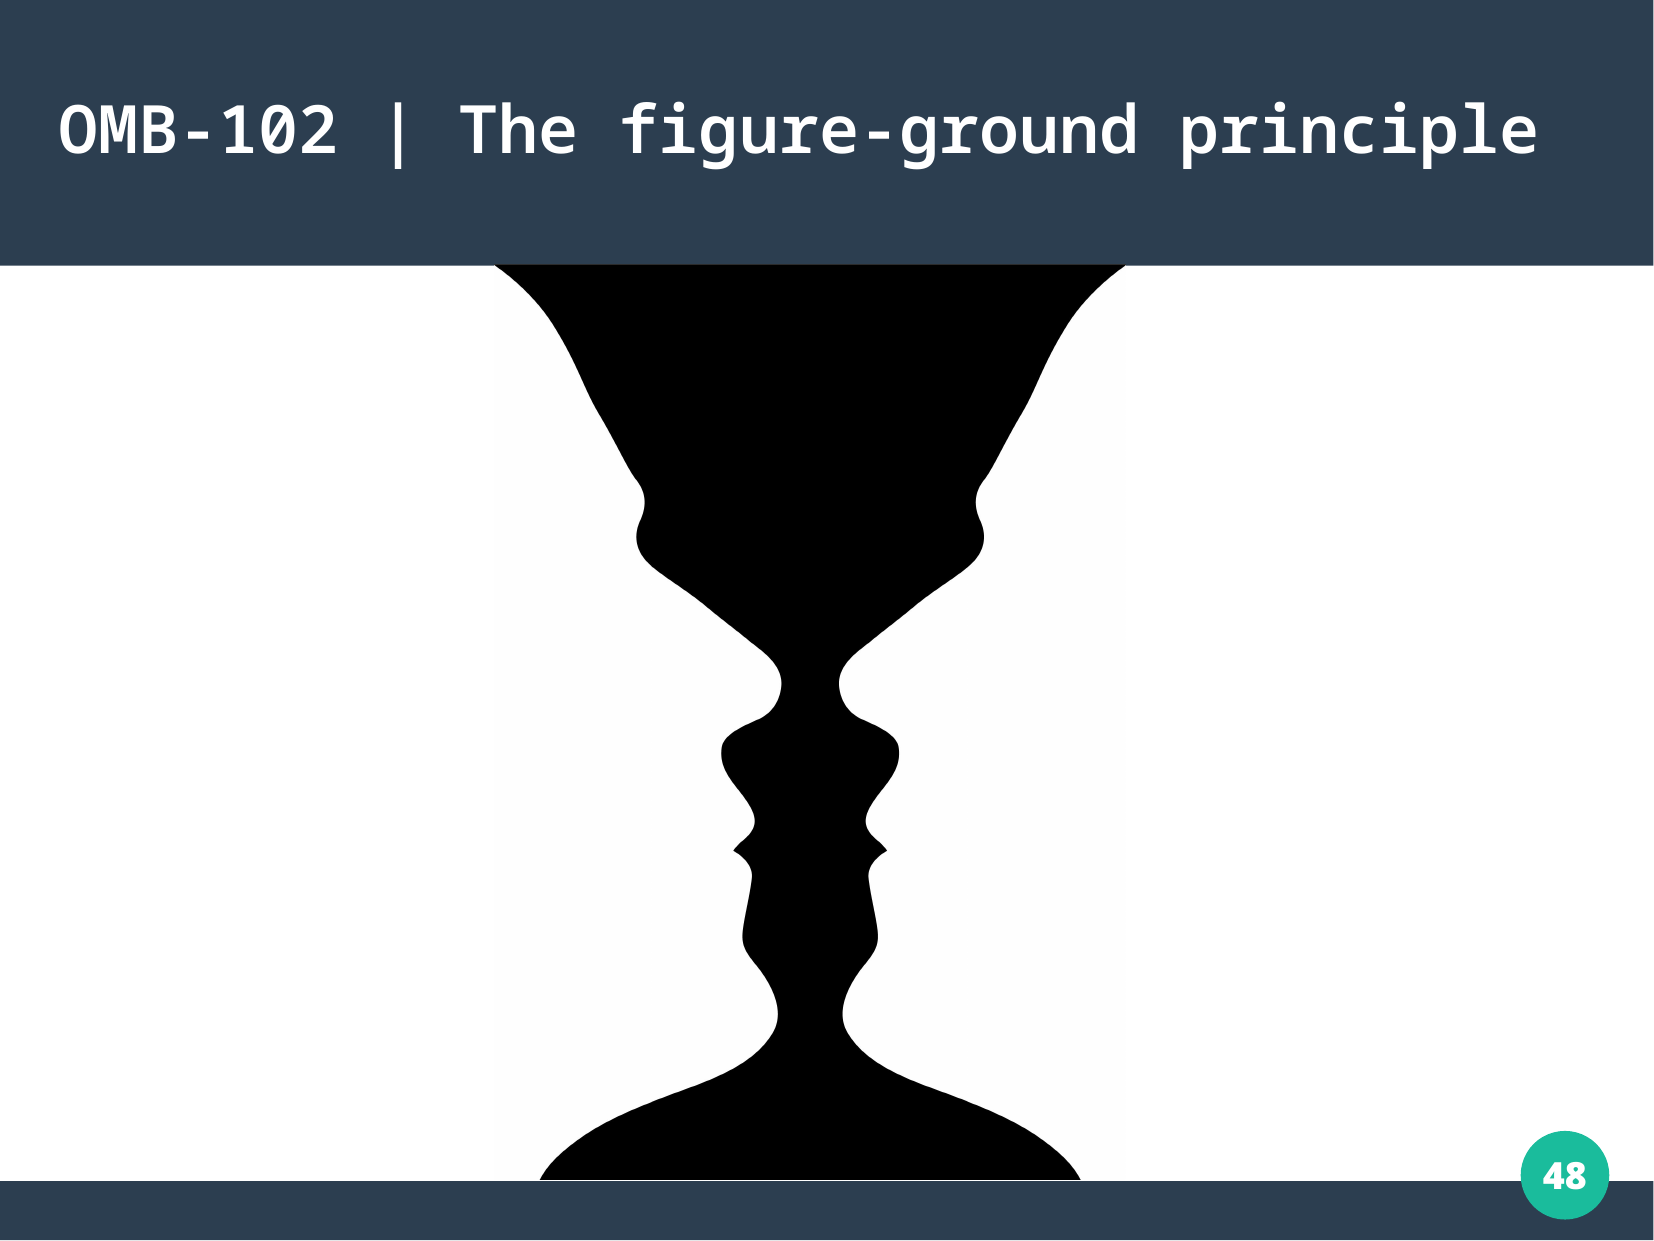

# OMB-102 | The figure-ground principle
48